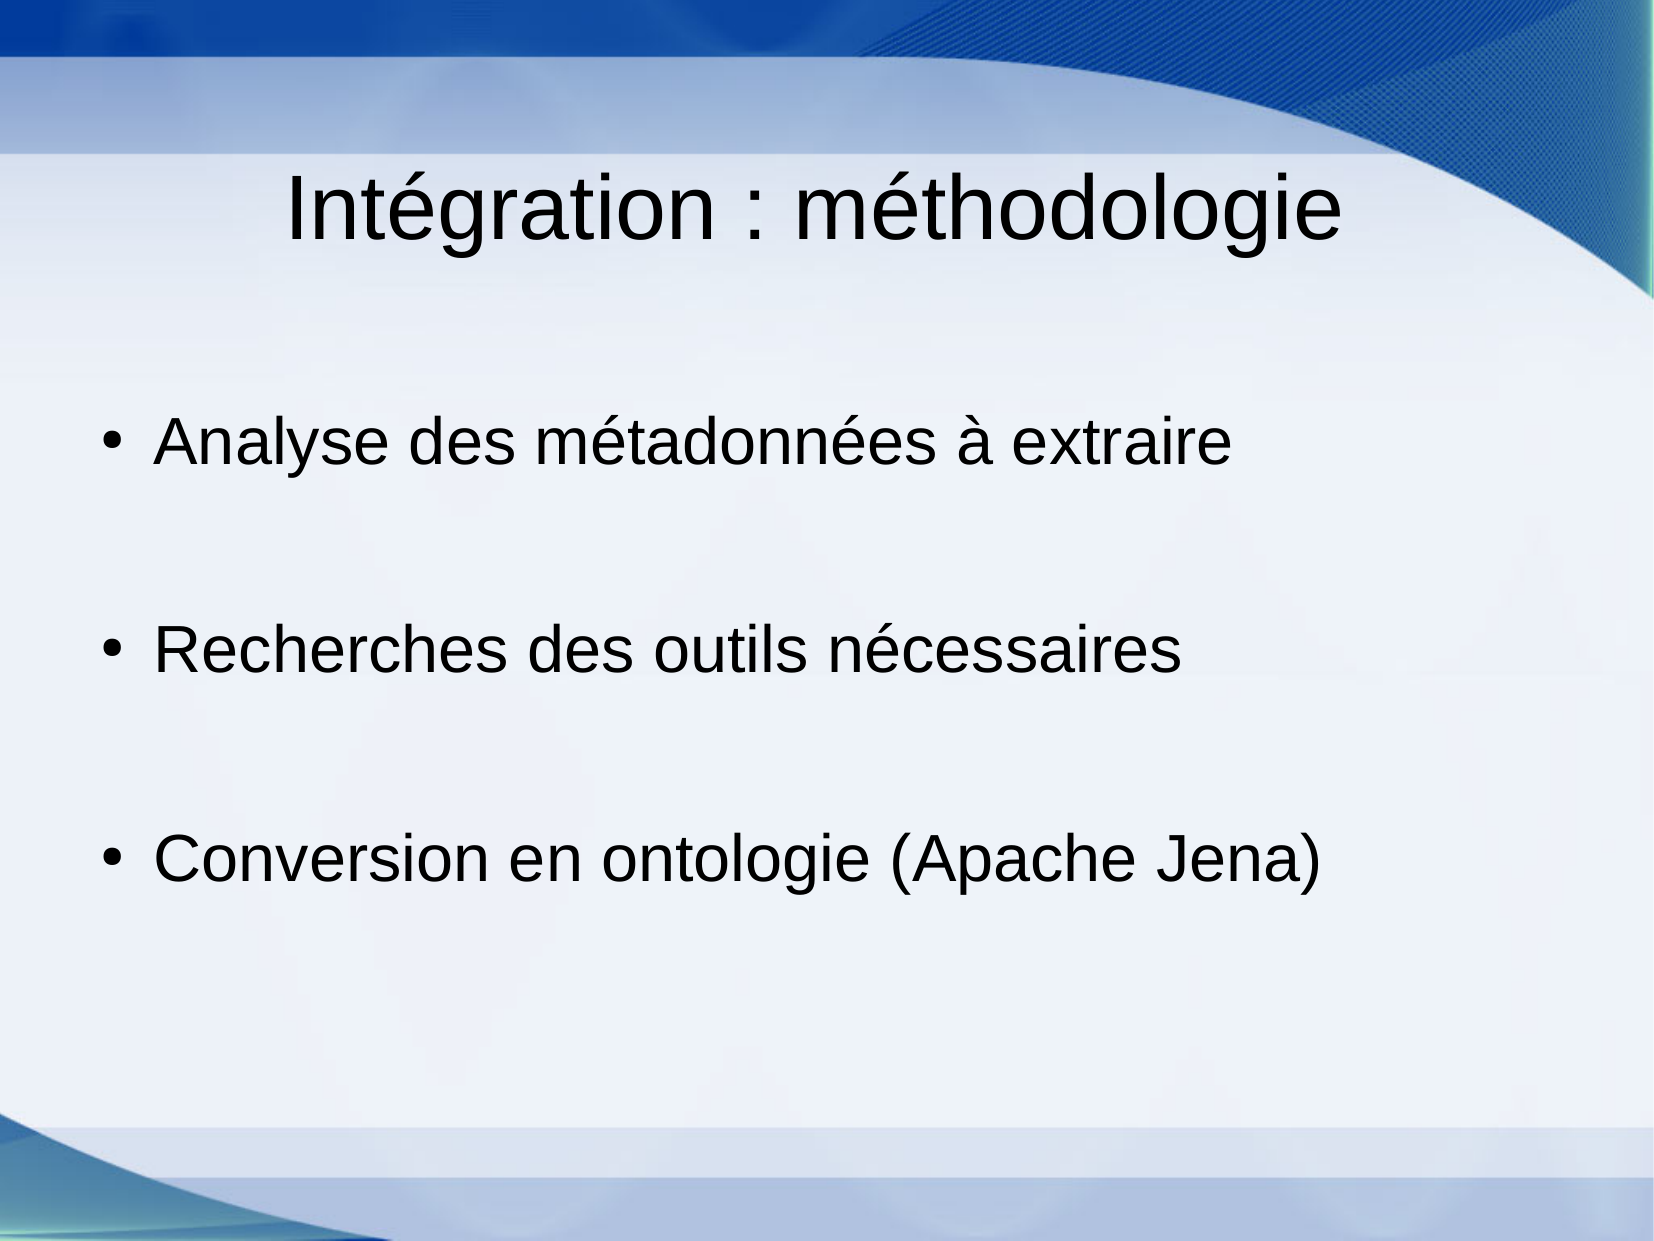

# Intégration : méthodologie
Analyse des métadonnées à extraire
Recherches des outils nécessaires
Conversion en ontologie (Apache Jena)